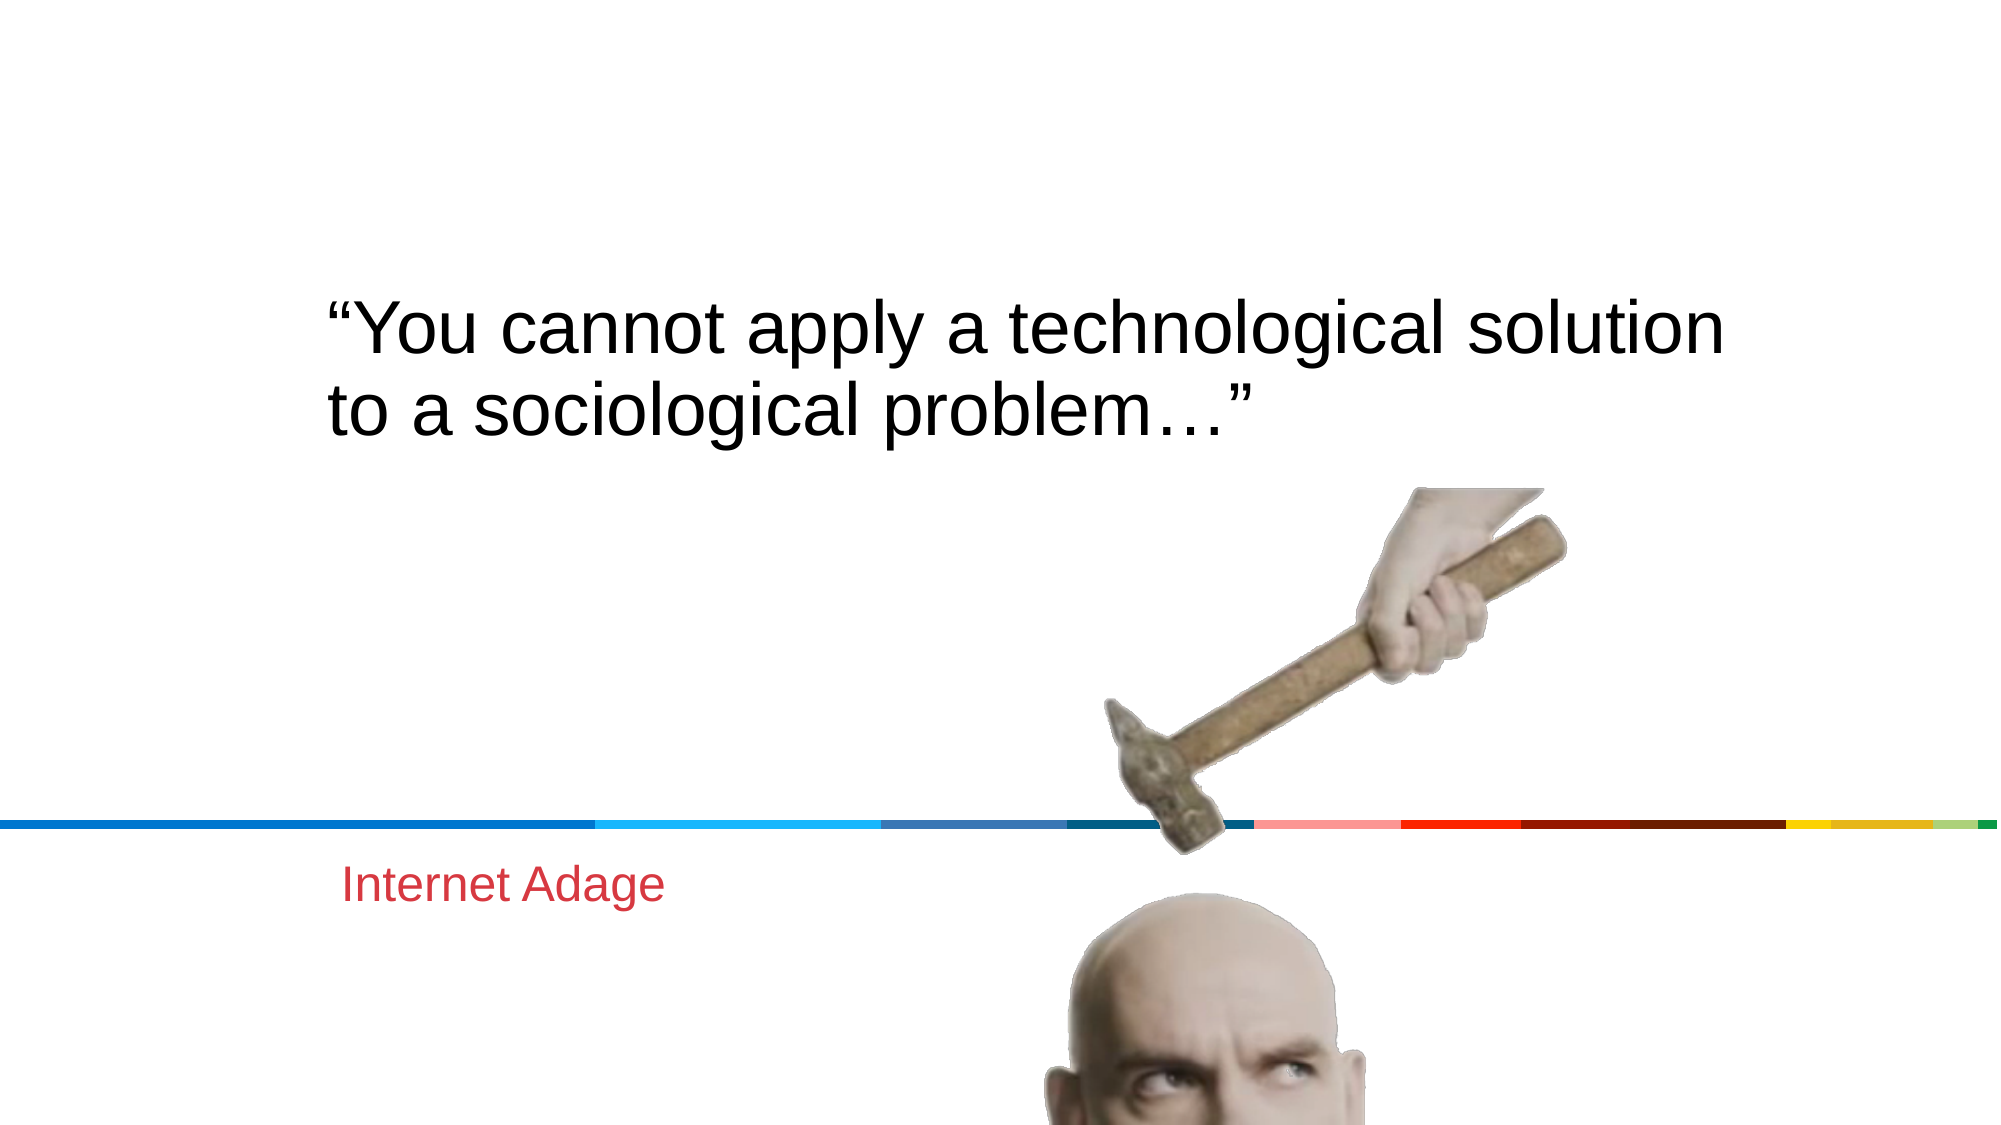

“You cannot apply a technological solution to a sociological problem…”
Internet Adage